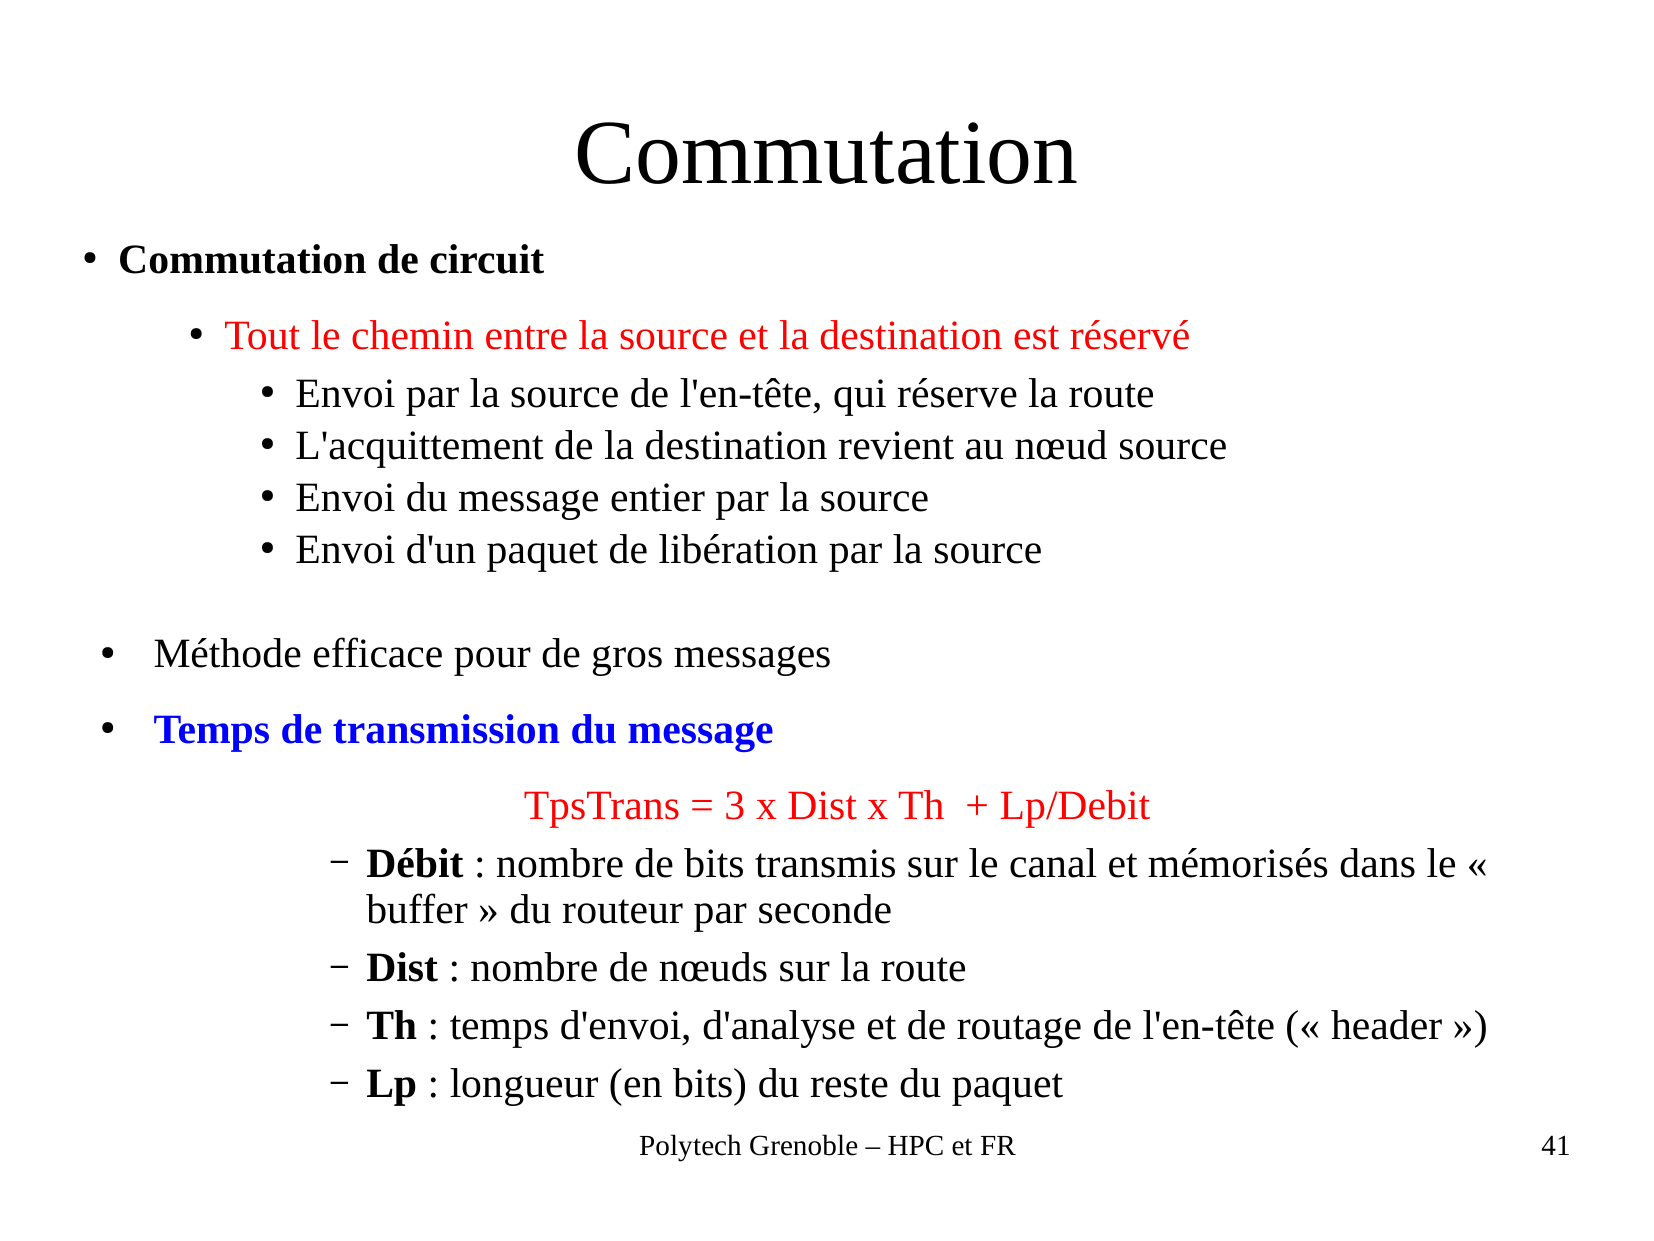

# Commutation
Commutation de circuit
Tout le chemin entre la source et la destination est réservé
Envoi par la source de l'en-tête, qui réserve la route
L'acquittement de la destination revient au nœud source
Envoi du message entier par la source
Envoi d'un paquet de libération par la source
Méthode efficace pour de gros messages
Temps de transmission du message
 TpsTrans = 3 x Dist x Th + Lp/Debit
Débit : nombre de bits transmis sur le canal et mémorisés dans le « buffer » du routeur par seconde
Dist : nombre de nœuds sur la route
Th : temps d'envoi, d'analyse et de routage de l'en-tête (« header »)
Lp : longueur (en bits) du reste du paquet
Matthieu PAYET
41